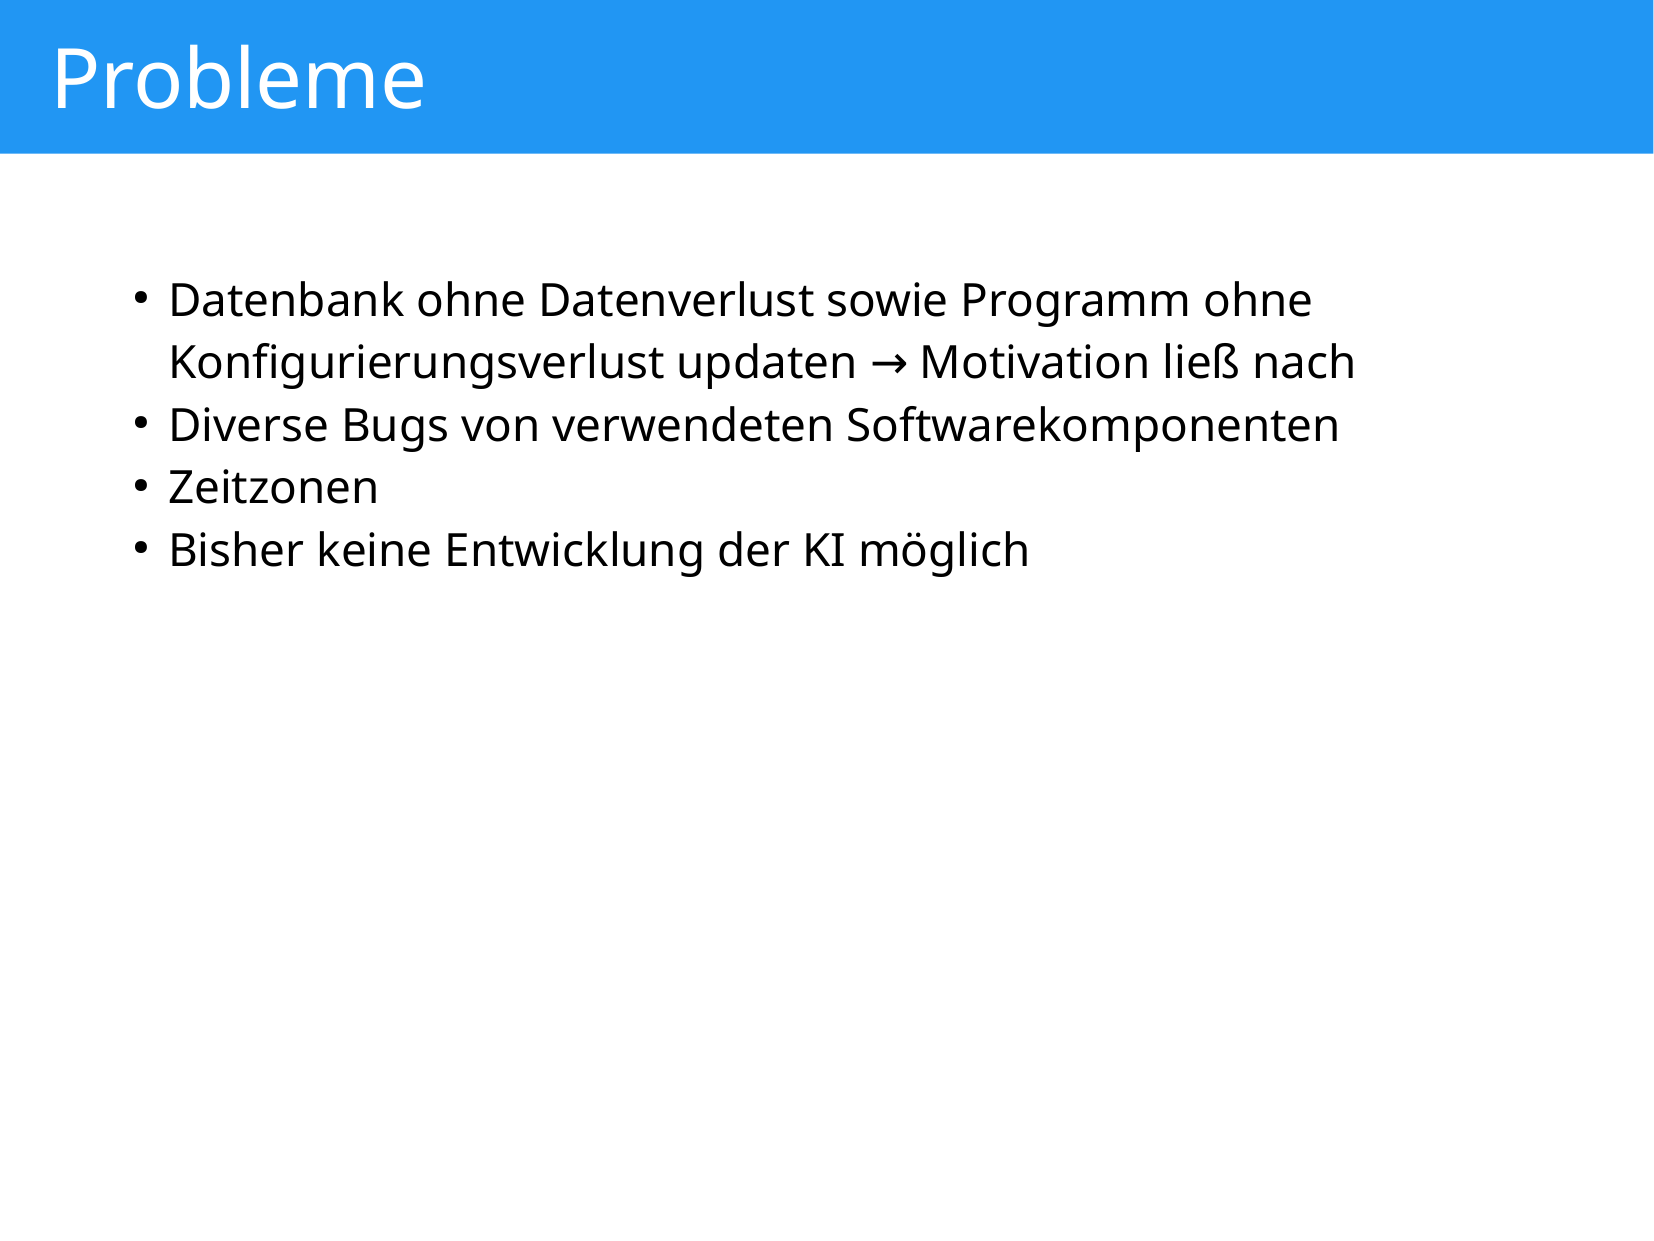

Probleme
Datenbank ohne Datenverlust sowie Programm ohne Konfigurierungsverlust updaten → Motivation ließ nach
Diverse Bugs von verwendeten Softwarekomponenten
Zeitzonen
Bisher keine Entwicklung der KI möglich